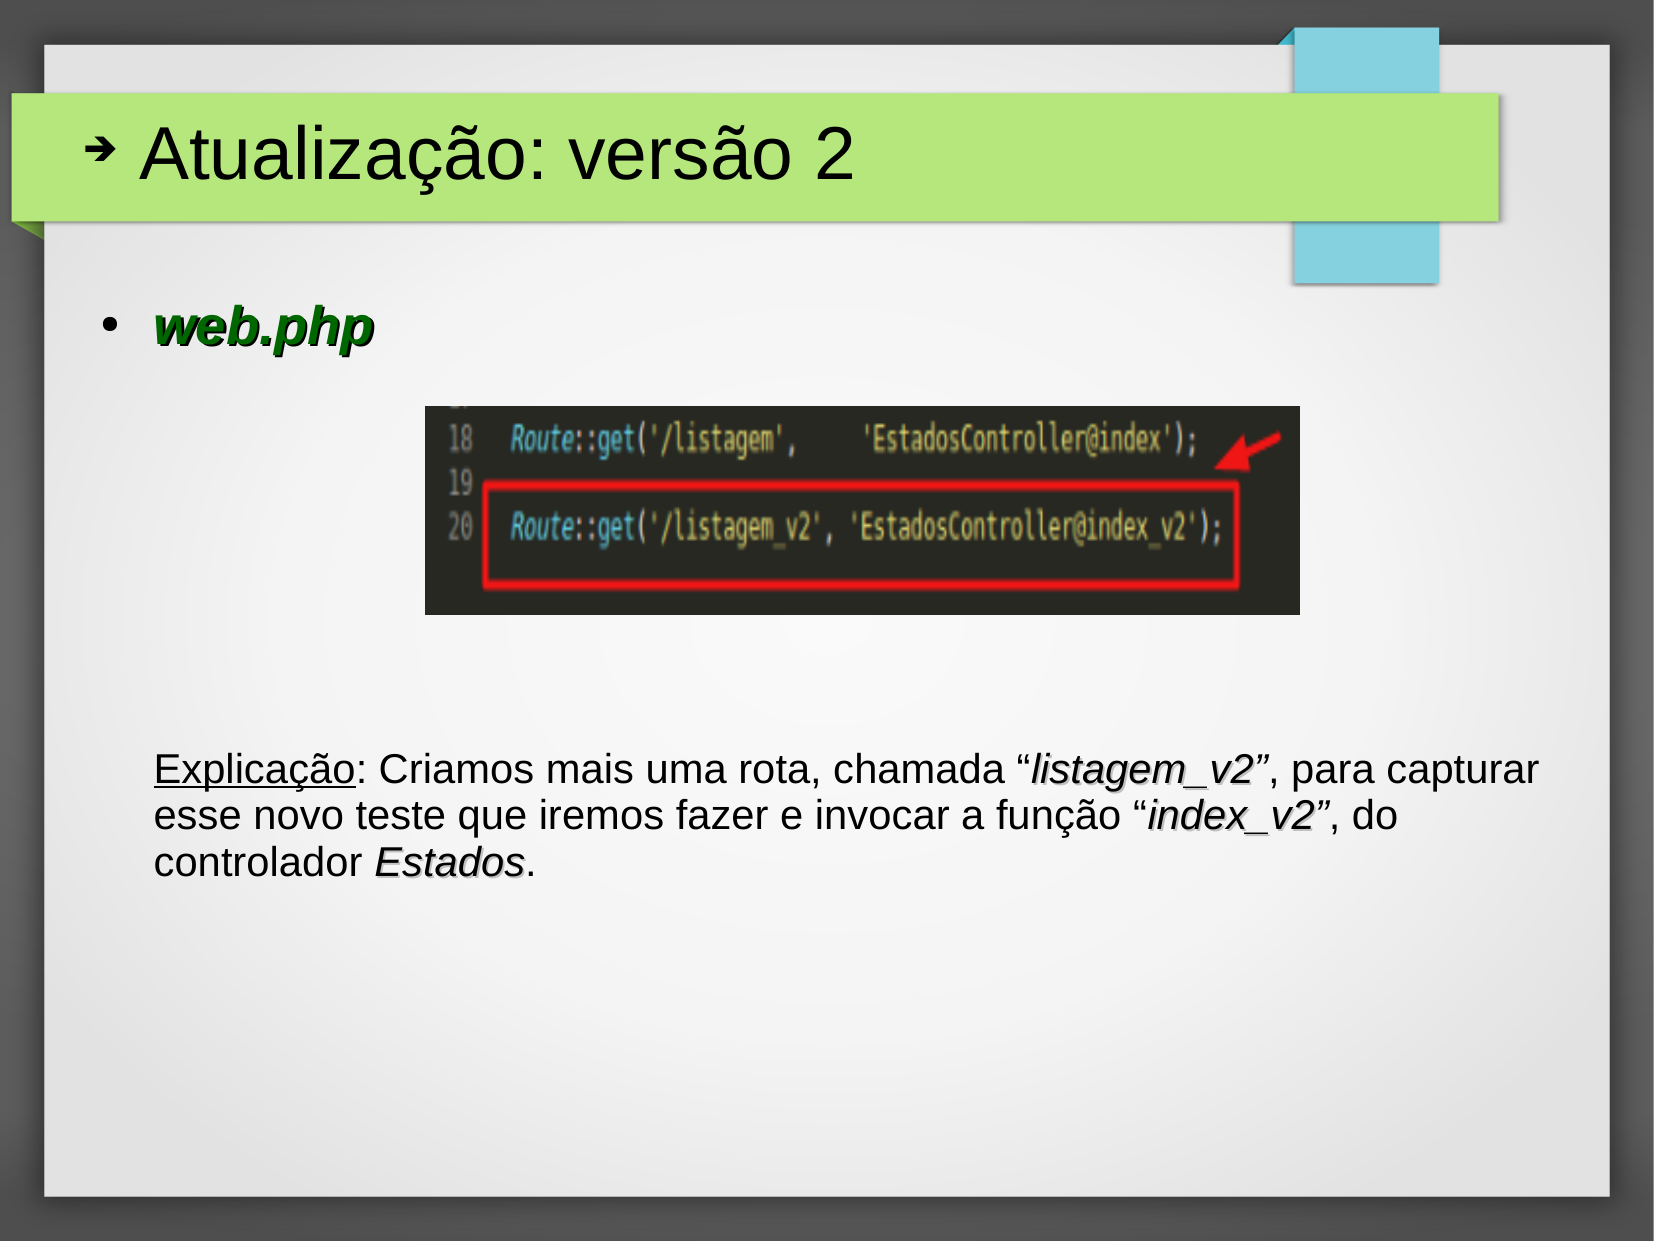

# Atualização: versão 2
web.php
Explicação: Criamos mais uma rota, chamada “listagem_v2”, para capturar esse novo teste que iremos fazer e invocar a função “index_v2”, do controlador Estados.